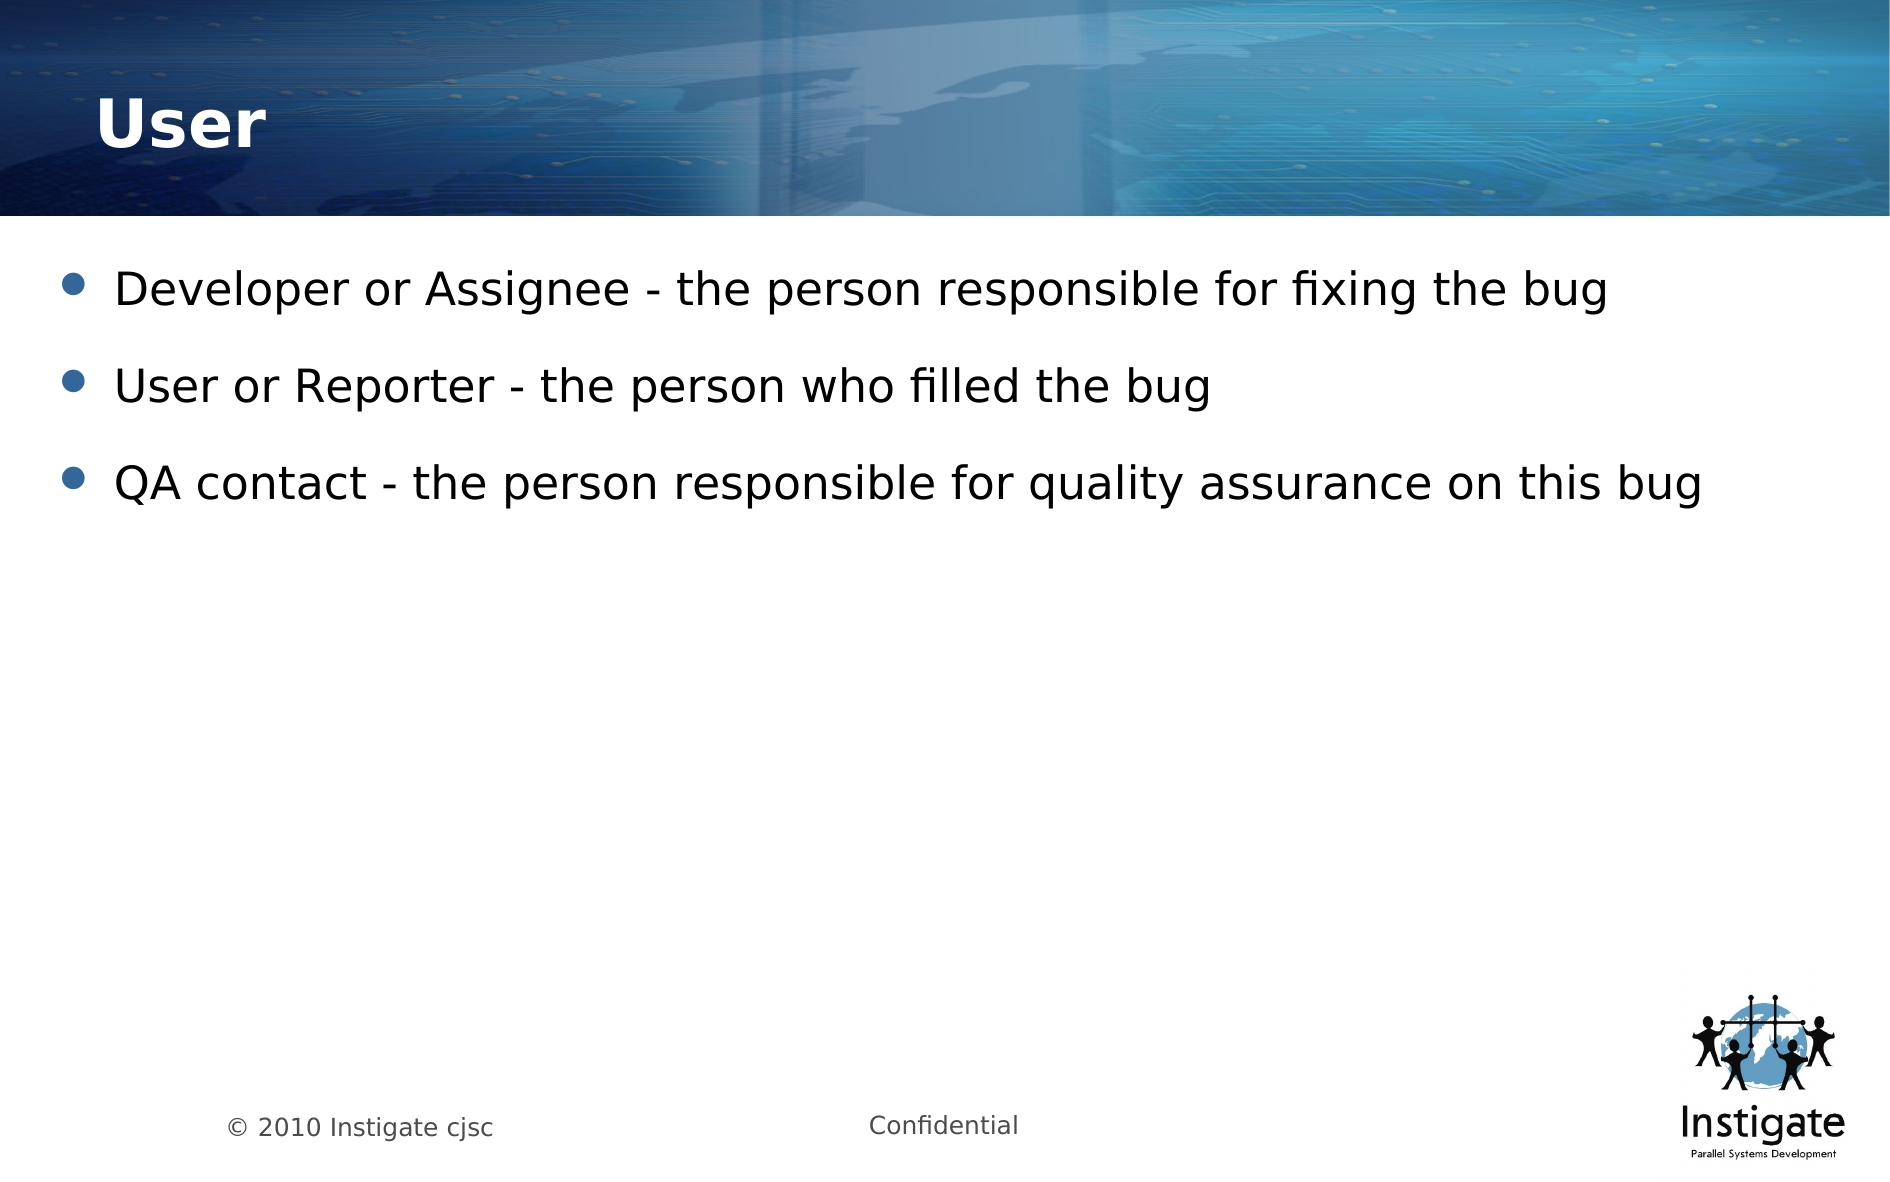

# User
Developer or Assignee - the person responsible for fixing the bug
User or Reporter - the person who filled the bug
QA contact - the person responsible for quality assurance on this bug